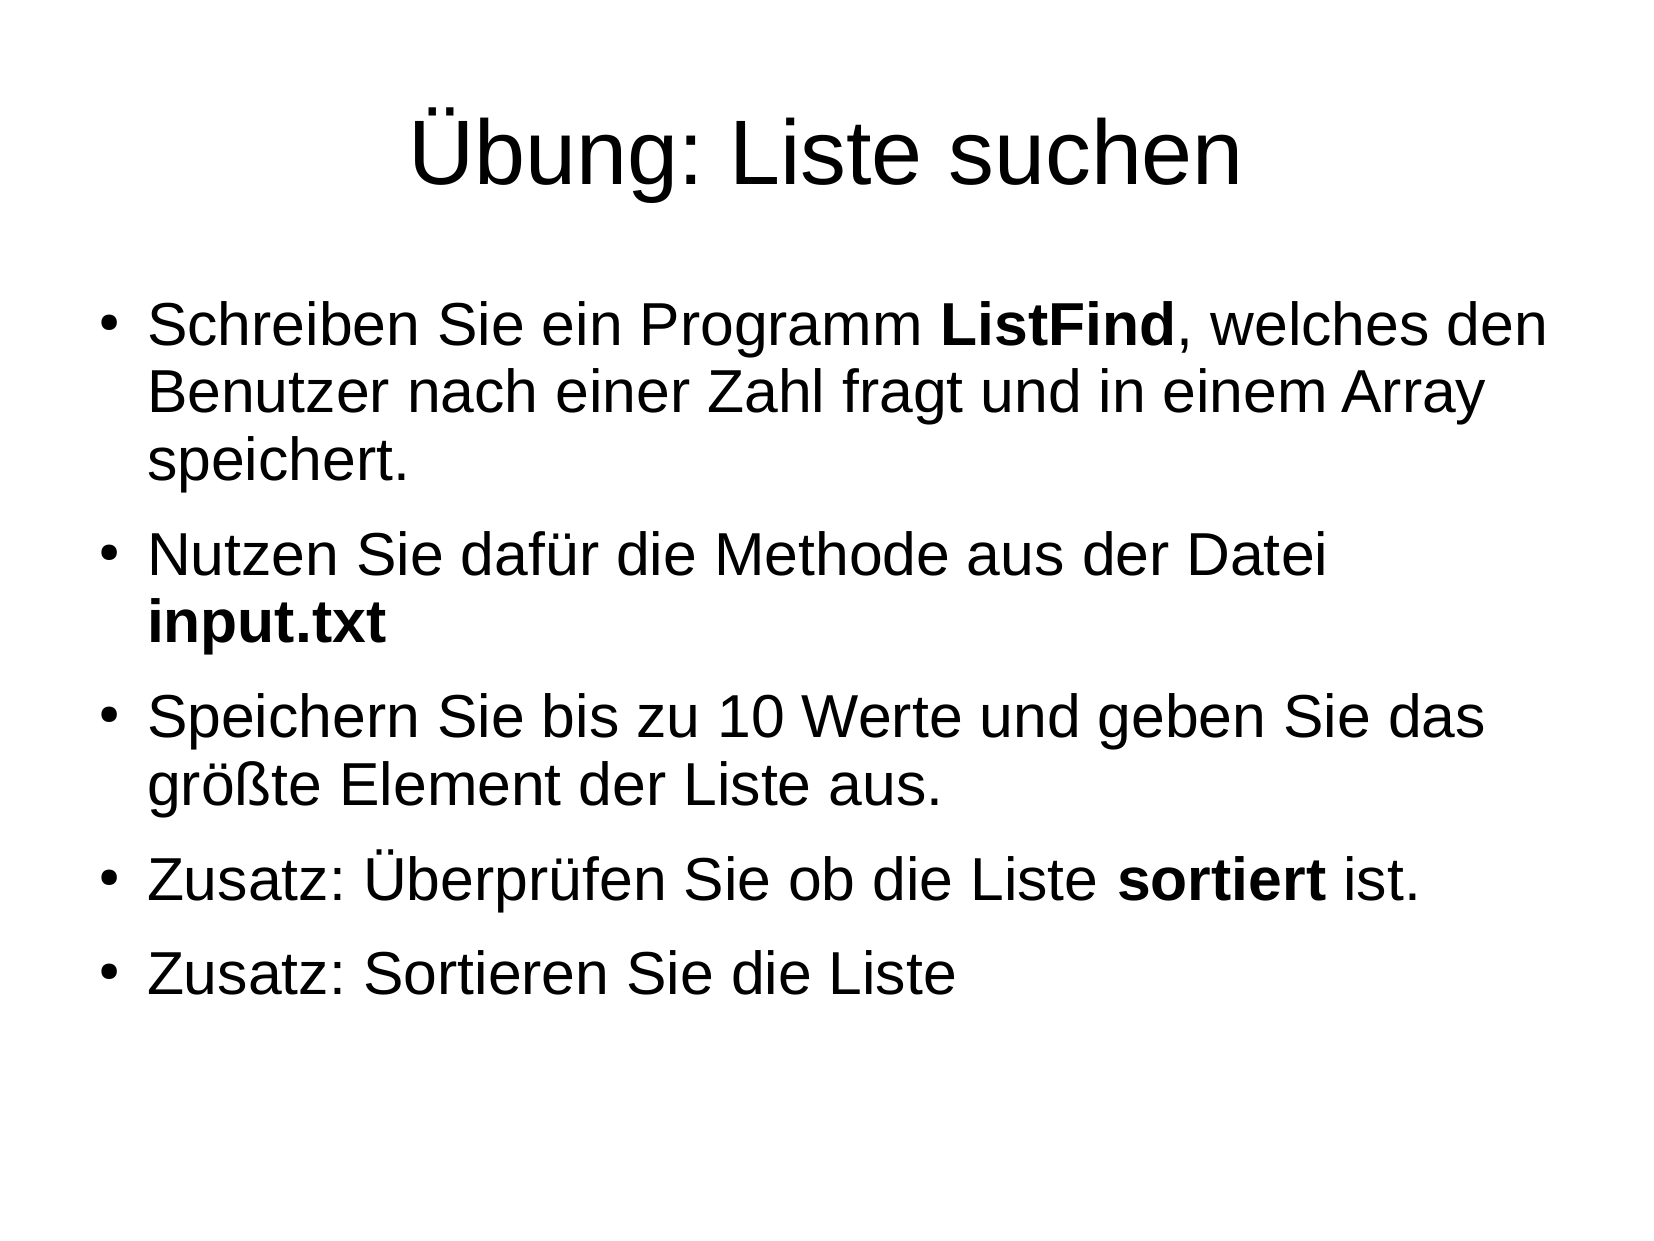

# Übung: Liste suchen
Schreiben Sie ein Programm ListFind, welches den Benutzer nach einer Zahl fragt und in einem Array speichert.
Nutzen Sie dafür die Methode aus der Datei input.txt
Speichern Sie bis zu 10 Werte und geben Sie das größte Element der Liste aus.
Zusatz: Überprüfen Sie ob die Liste sortiert ist.
Zusatz: Sortieren Sie die Liste